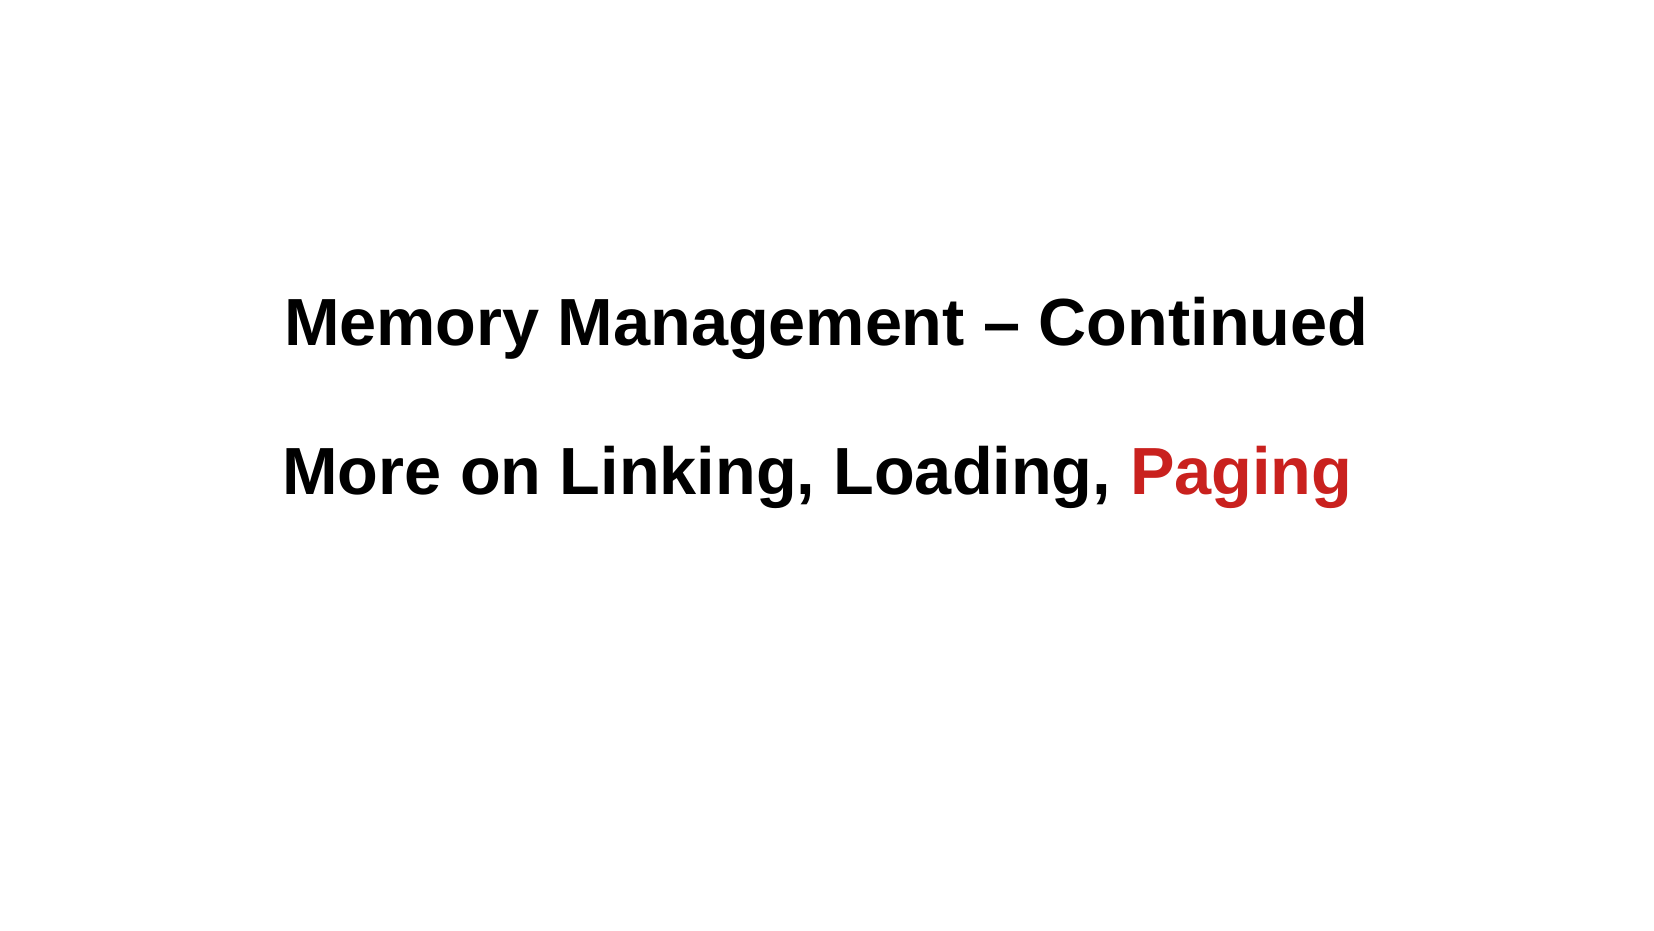

# Memory Management – Continued
More on Linking, Loading, Paging